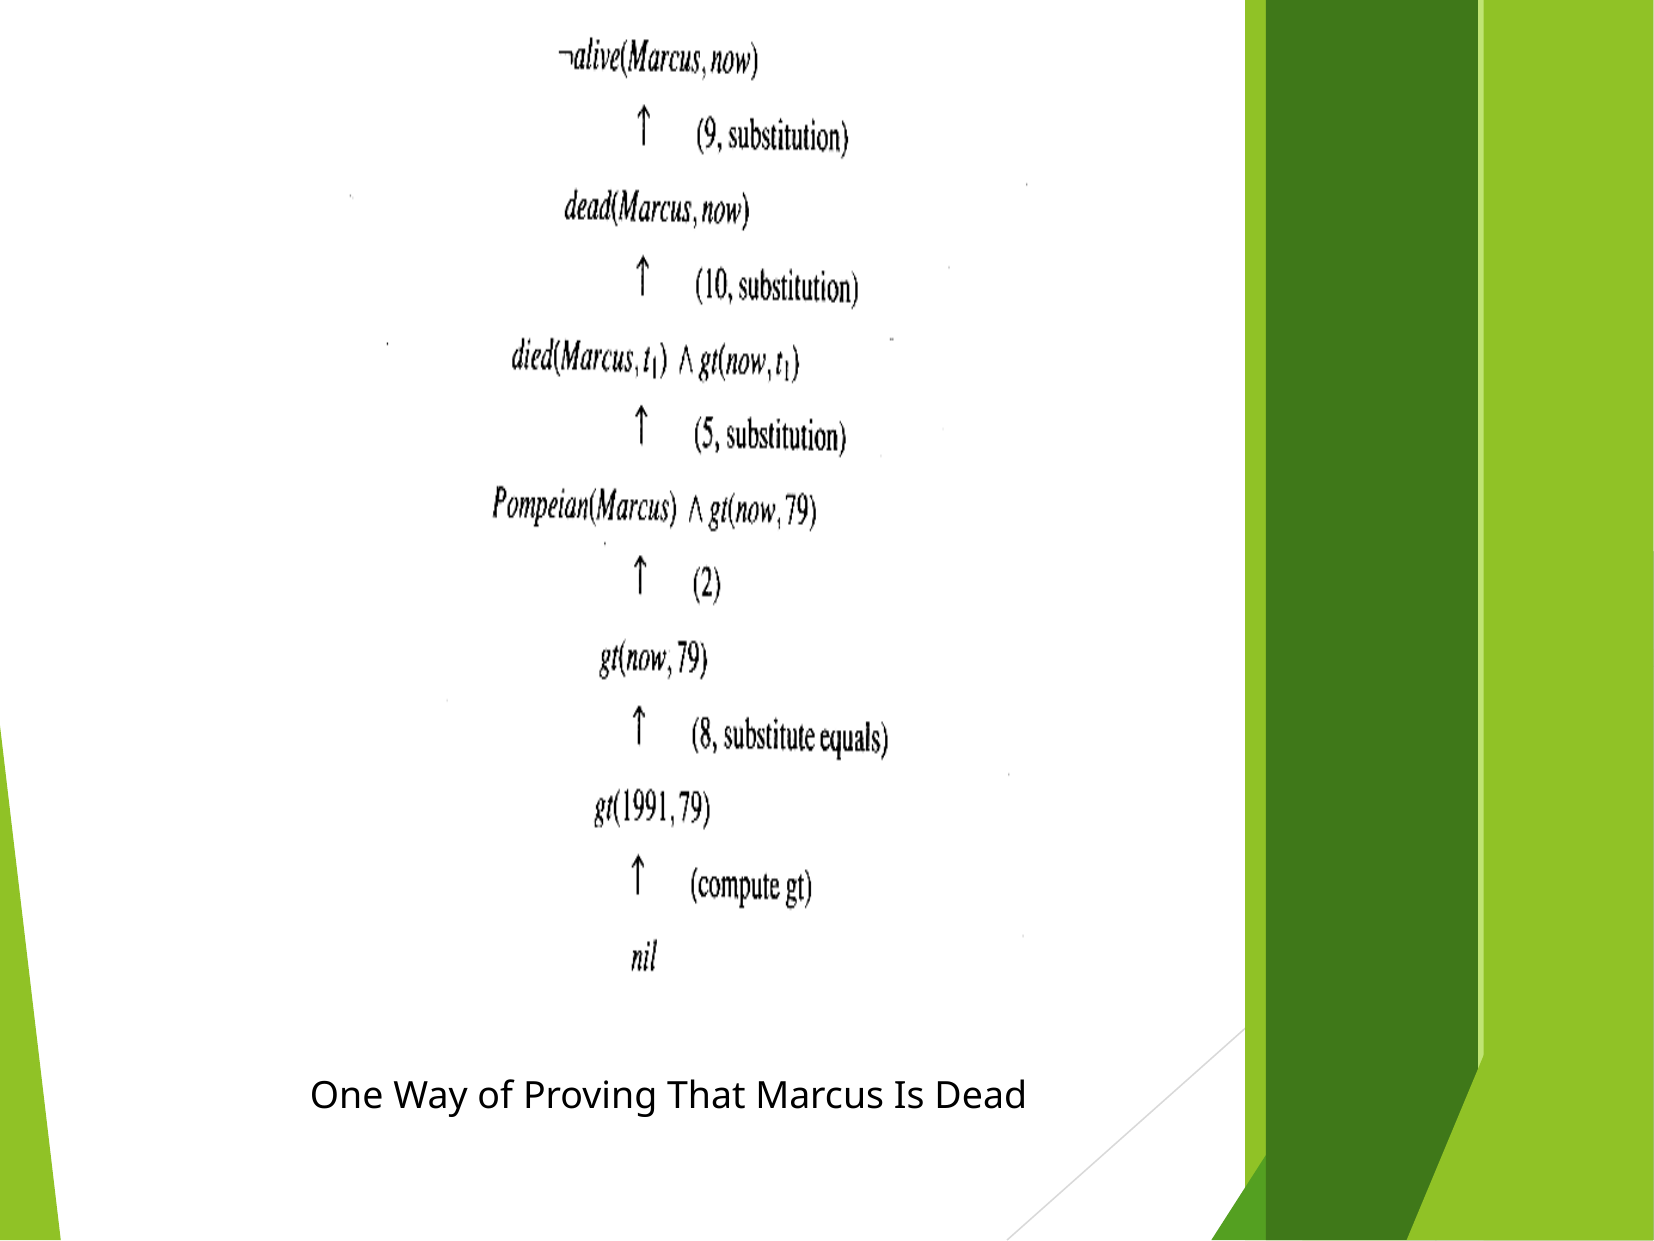

One Way of Proving That Marcus Is Dead